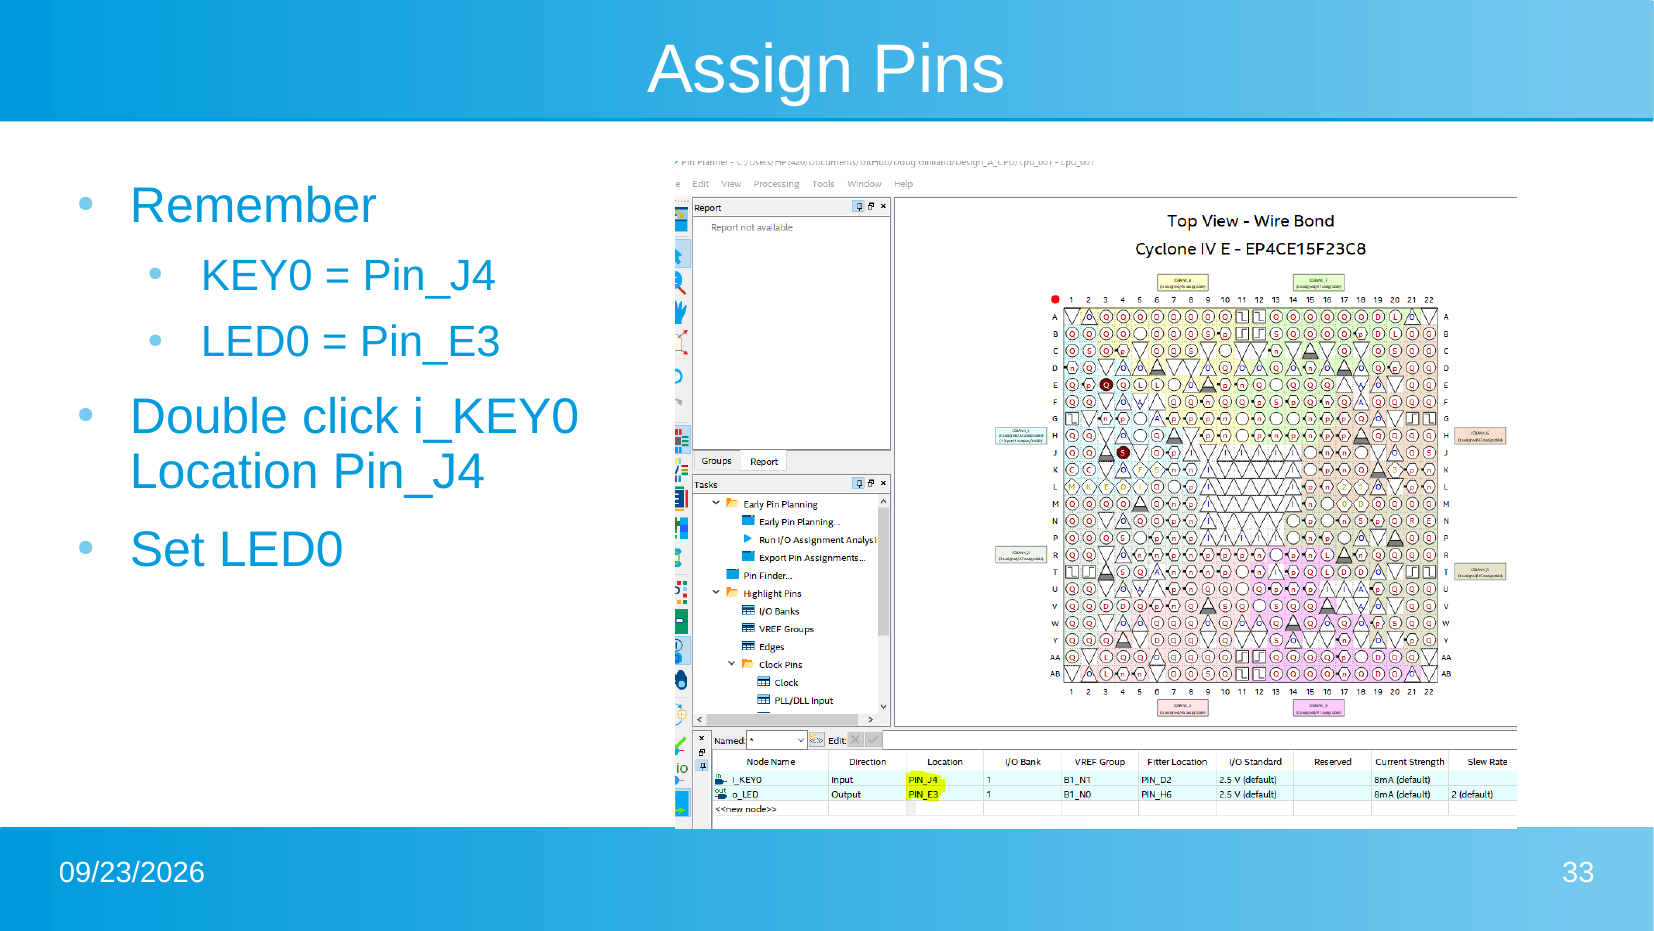

# Assign Pins
Remember
KEY0 = Pin_J4
LED0 = Pin_E3
Double click i_KEY0 Location Pin_J4
Set LED0
33